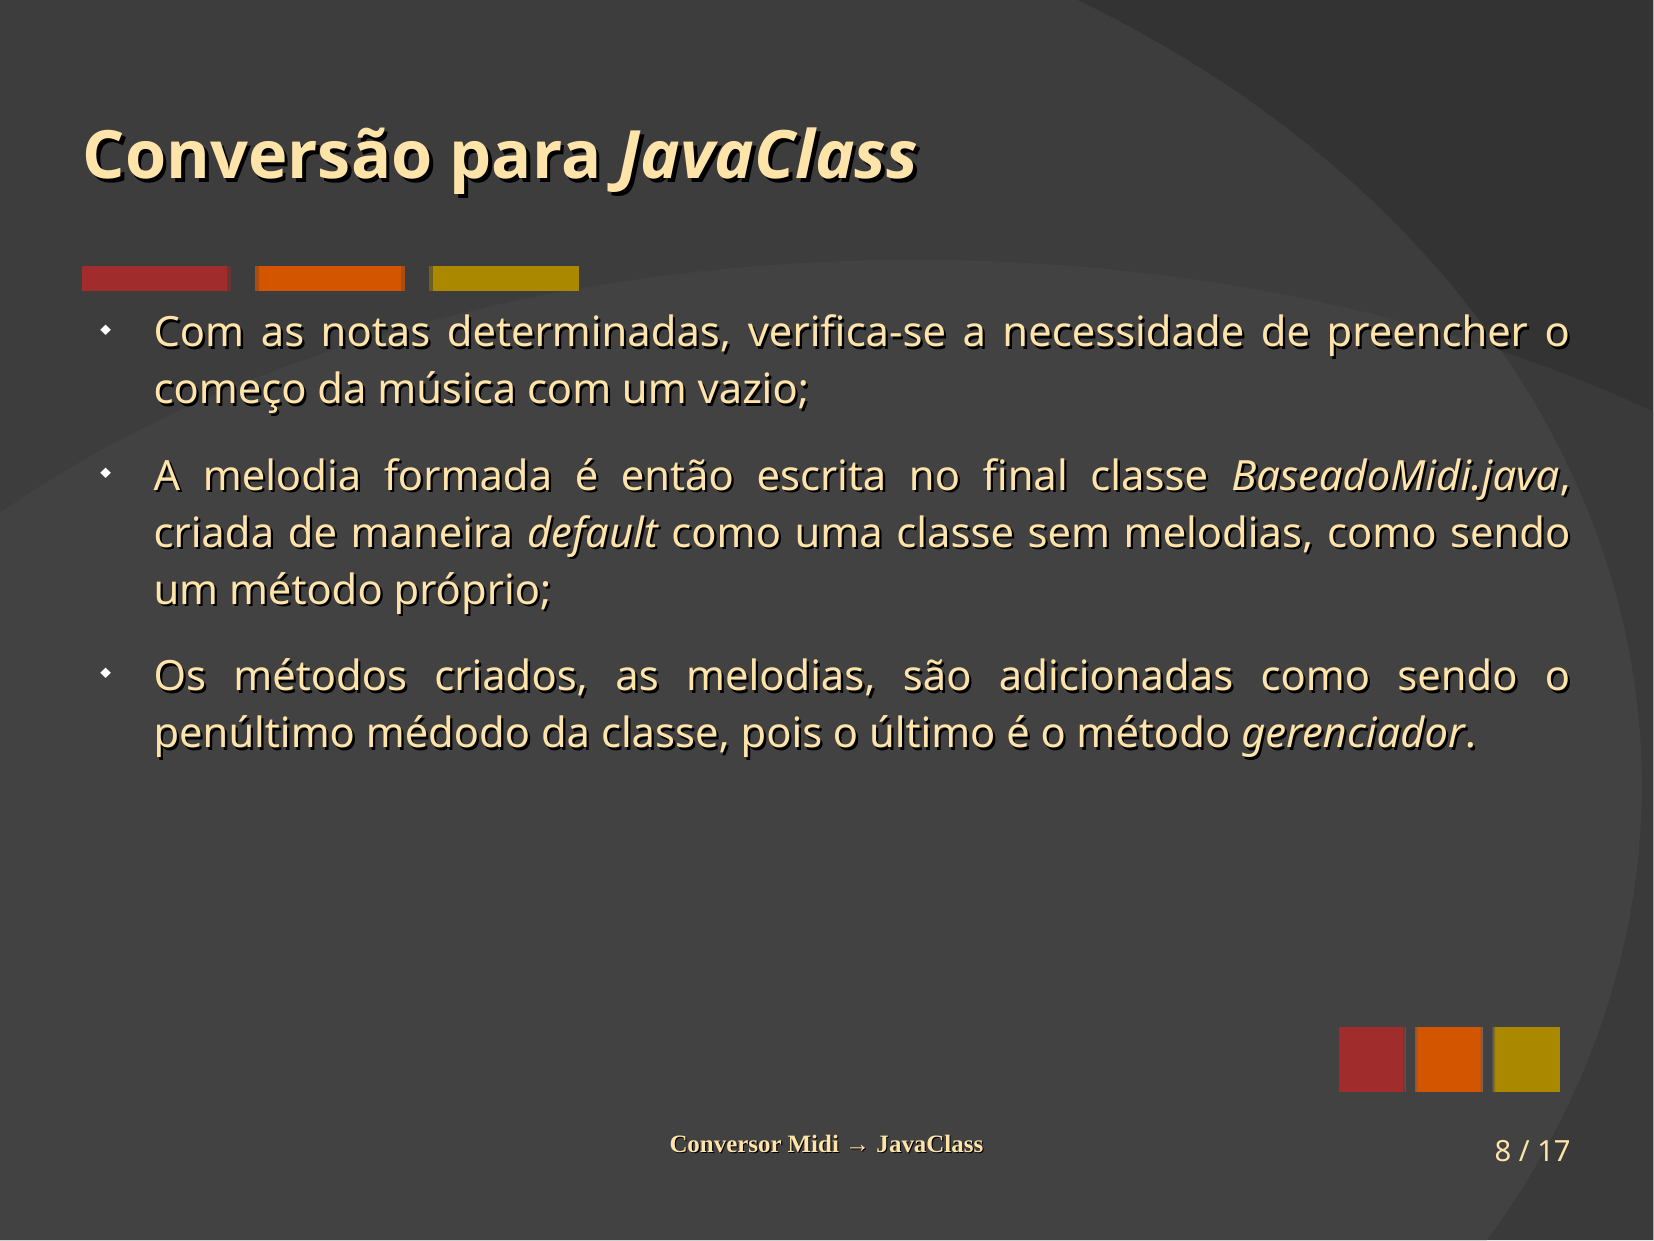

# Conversão para JavaClass
Com as notas determinadas, verifica-se a necessidade de preencher o começo da música com um vazio;
A melodia formada é então escrita no final classe BaseadoMidi.java, criada de maneira default como uma classe sem melodias, como sendo um método próprio;
Os métodos criados, as melodias, são adicionadas como sendo o penúltimo médodo da classe, pois o último é o método gerenciador.
8